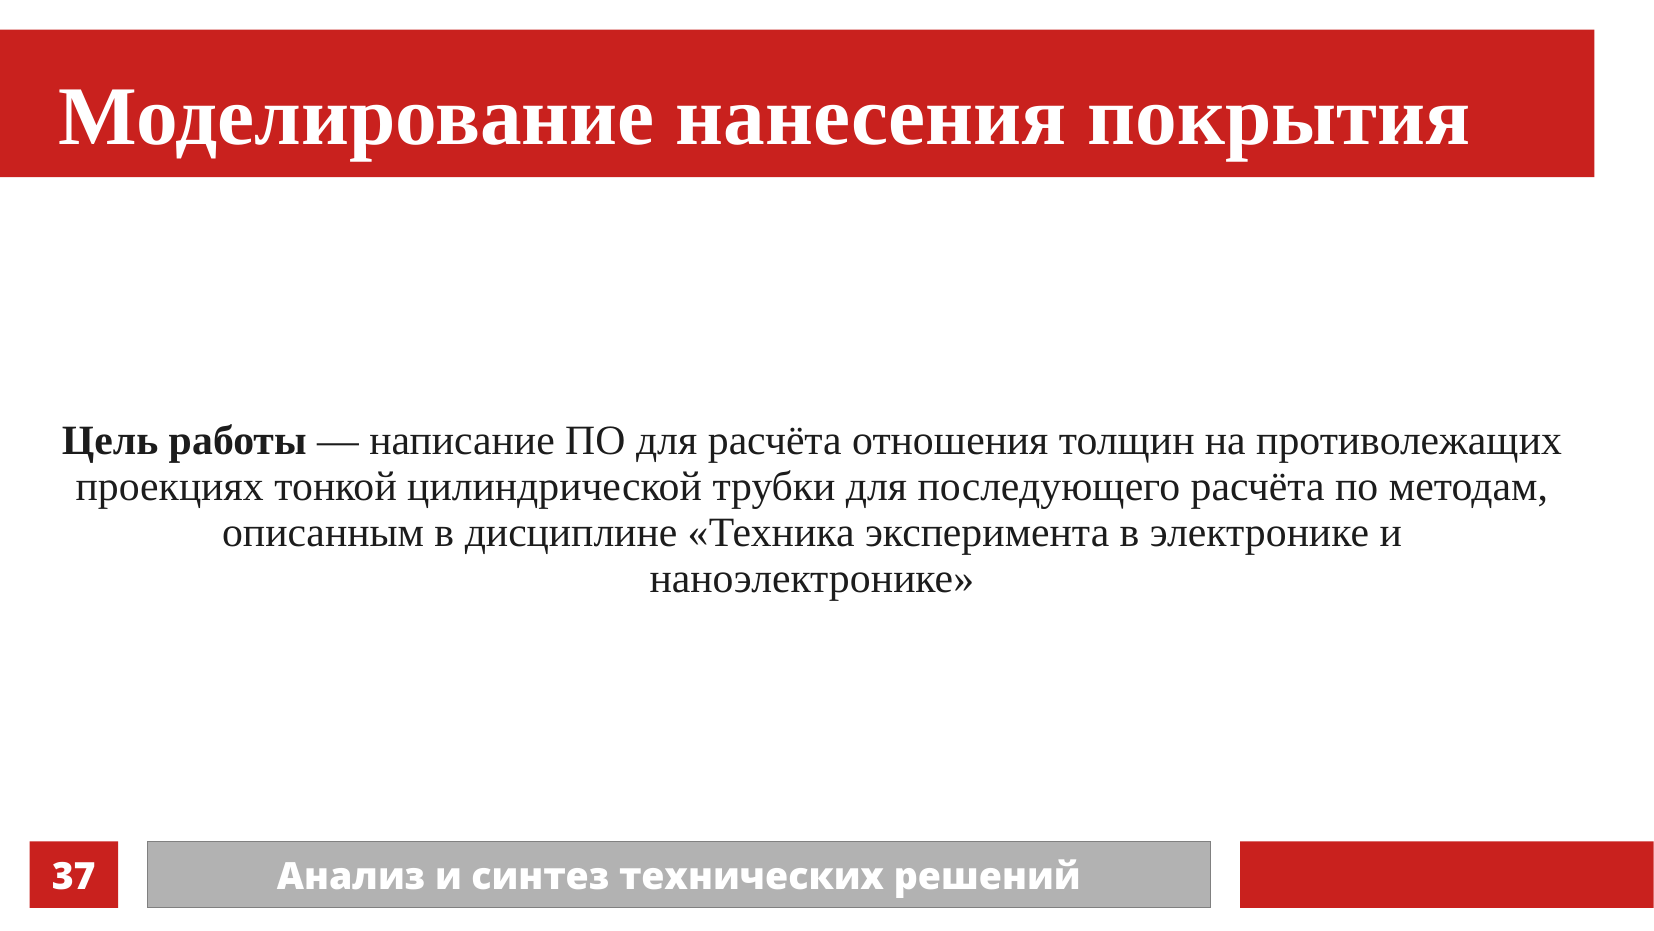

# Моделирование нанесения покрытия
Цель работы — написание ПО для расчёта отношения толщин на противолежащих проекциях тонкой цилиндрической трубки для последующего расчёта по методам, описанным в дисциплине «Техника эксперимента в электронике и наноэлектронике»
37
Анализ и синтез технических решений